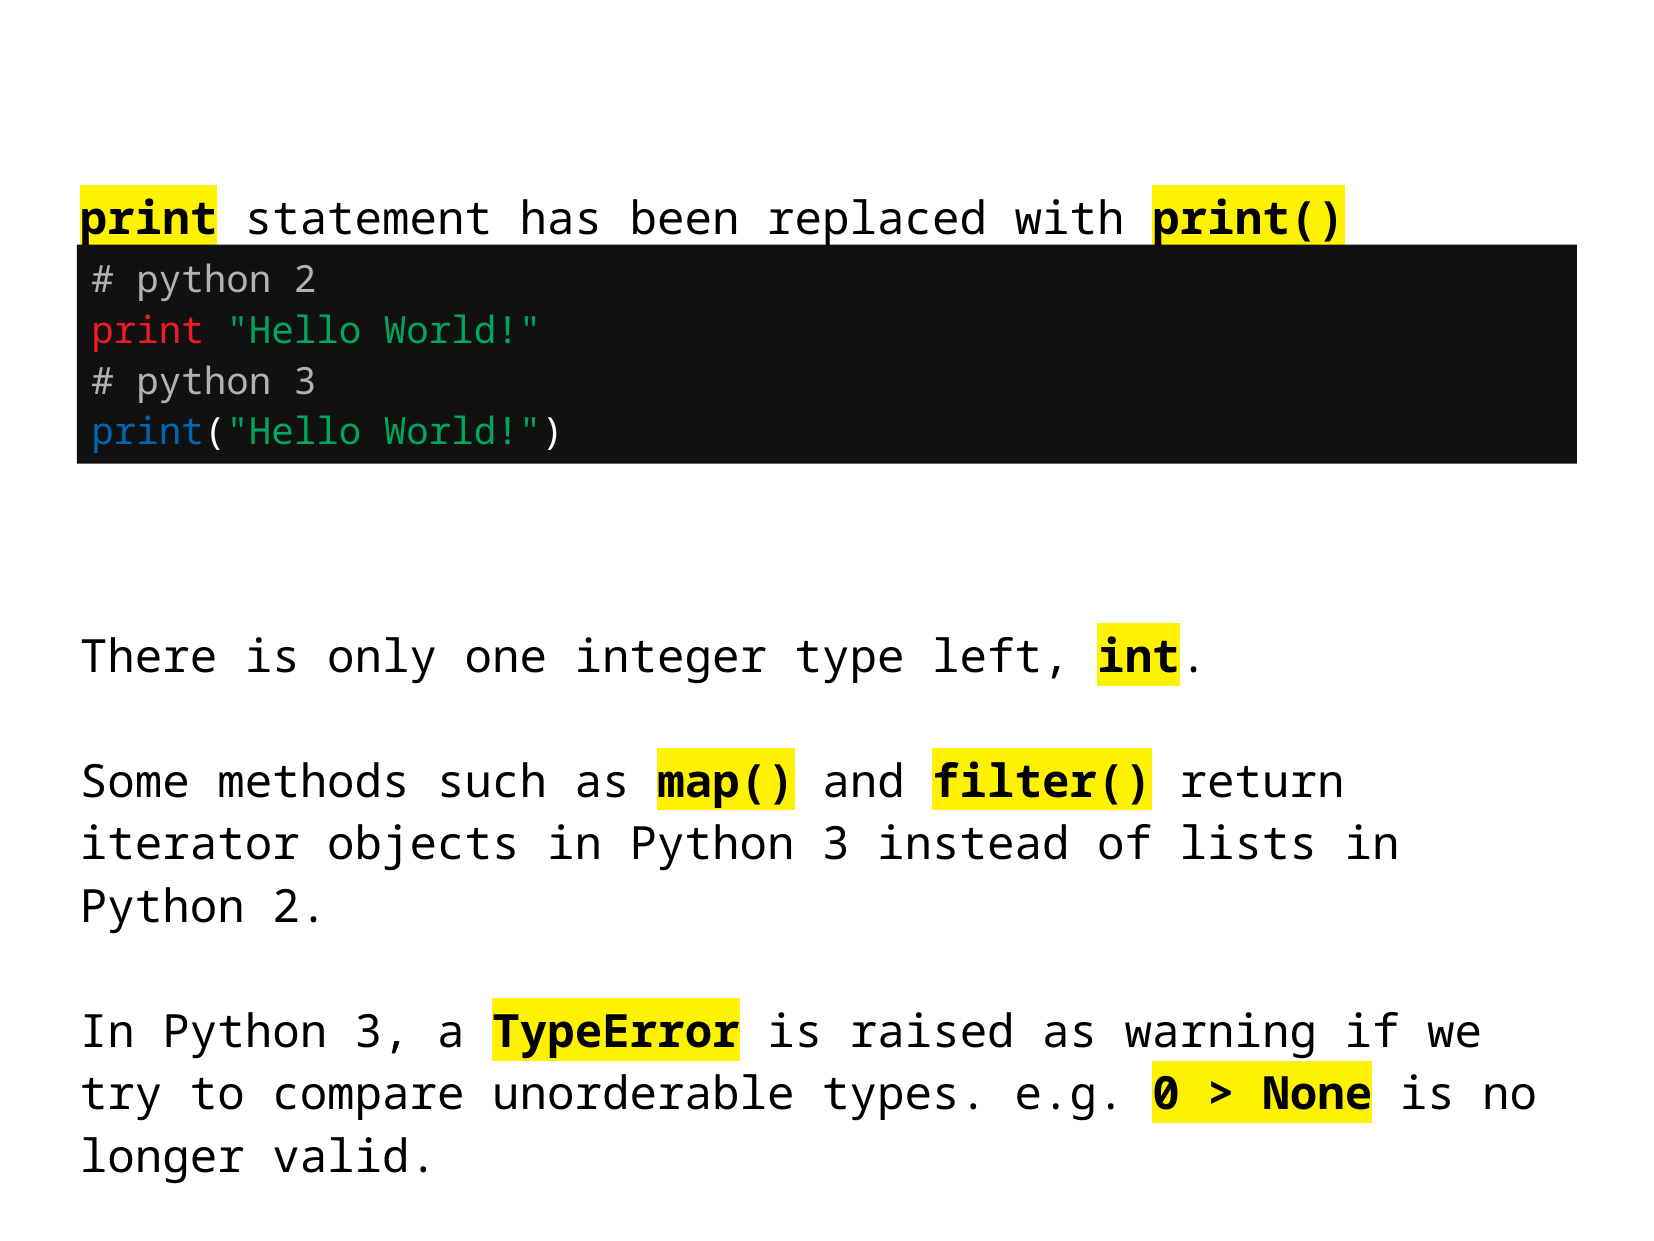

print statement has been replaced with print() function.
There is only one integer type left, int.
Some methods such as map() and filter() return iterator objects in Python 3 instead of lists in Python 2.
In Python 3, a TypeError is raised as warning if we try to compare unorderable types. e.g. 0 > None is no longer valid.
Python 3 provides Unicode (utf-8) strings while Python 2 has ASCII str() types and separate unicode().
A new built-in string formatting method format() replaces the % string formatting operator.
# python 2
print "Hello World!"
# python 3
print("Hello World!")